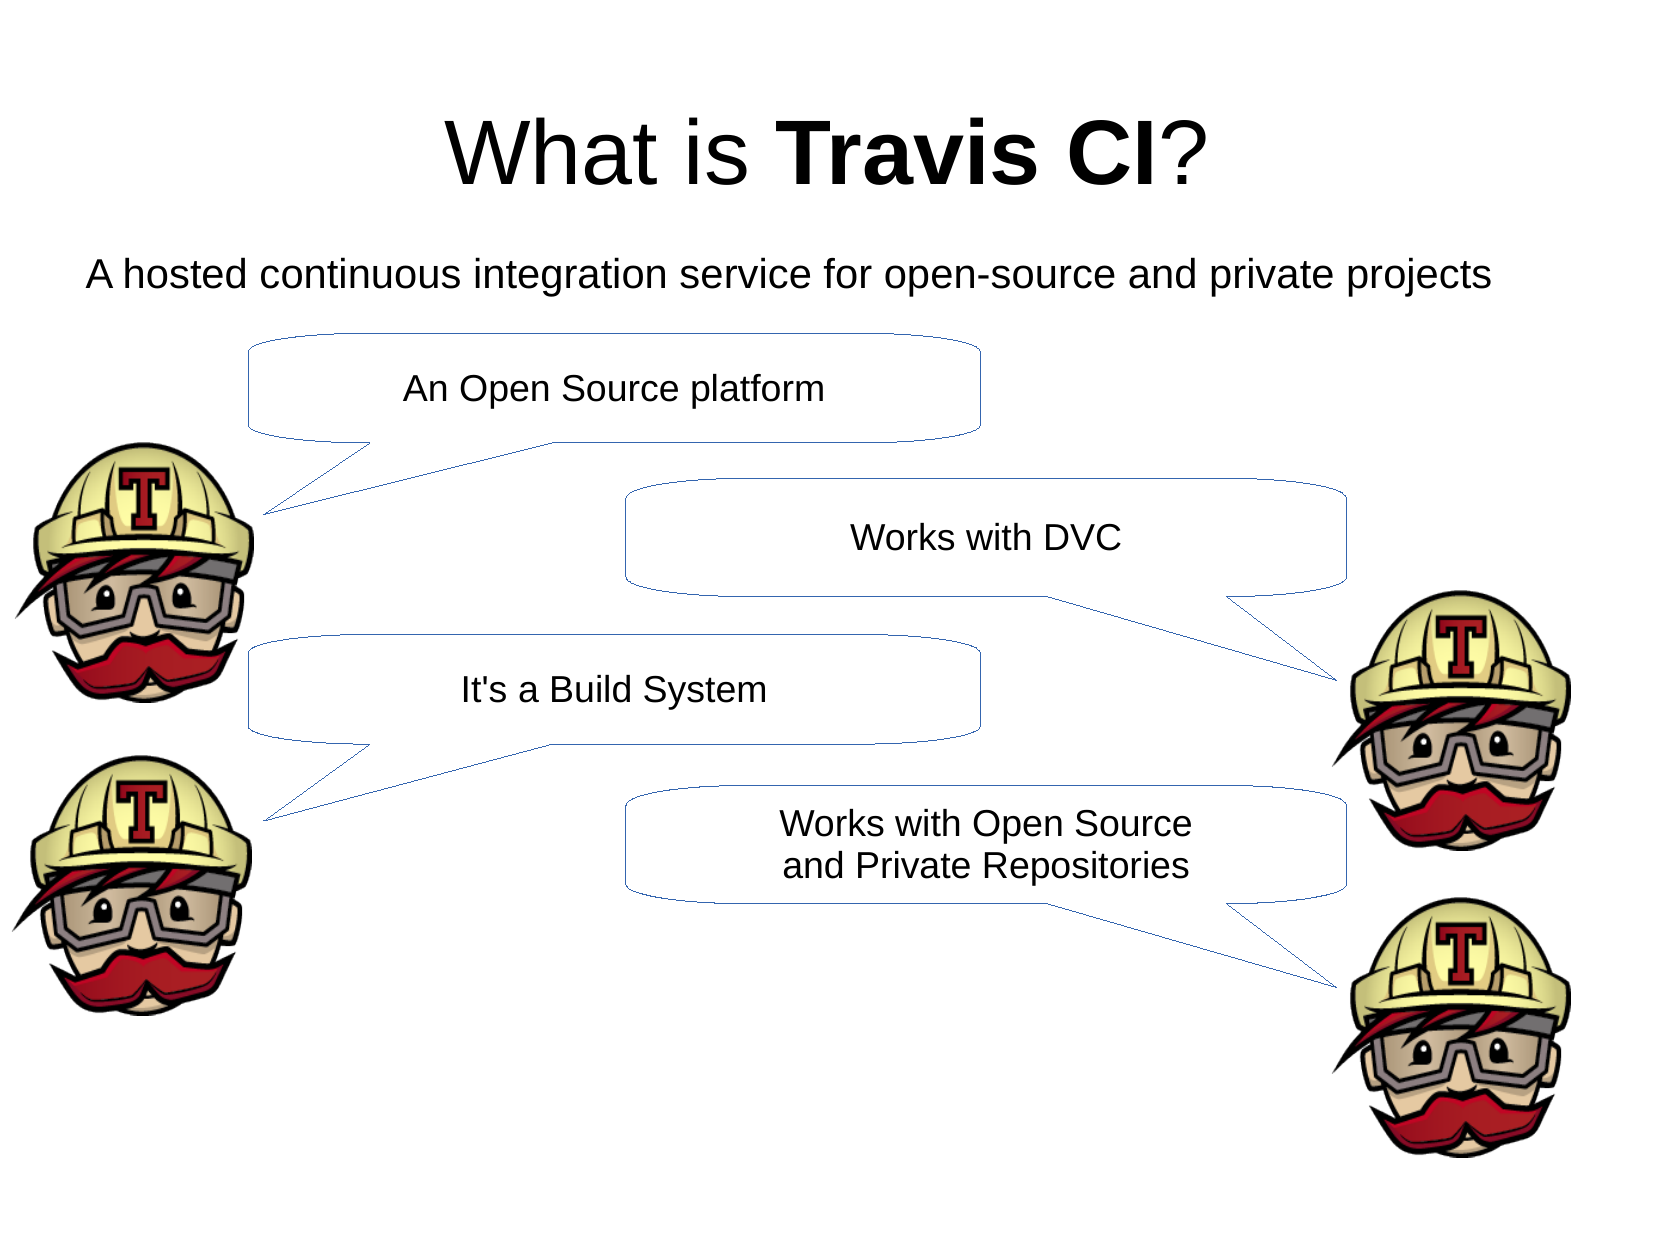

# What is Travis CI?
A hosted continuous integration service for open-source and private projects
An Open Source platform
Works with DVC
It's a Build System
Works with Open Source
and Private Repositories